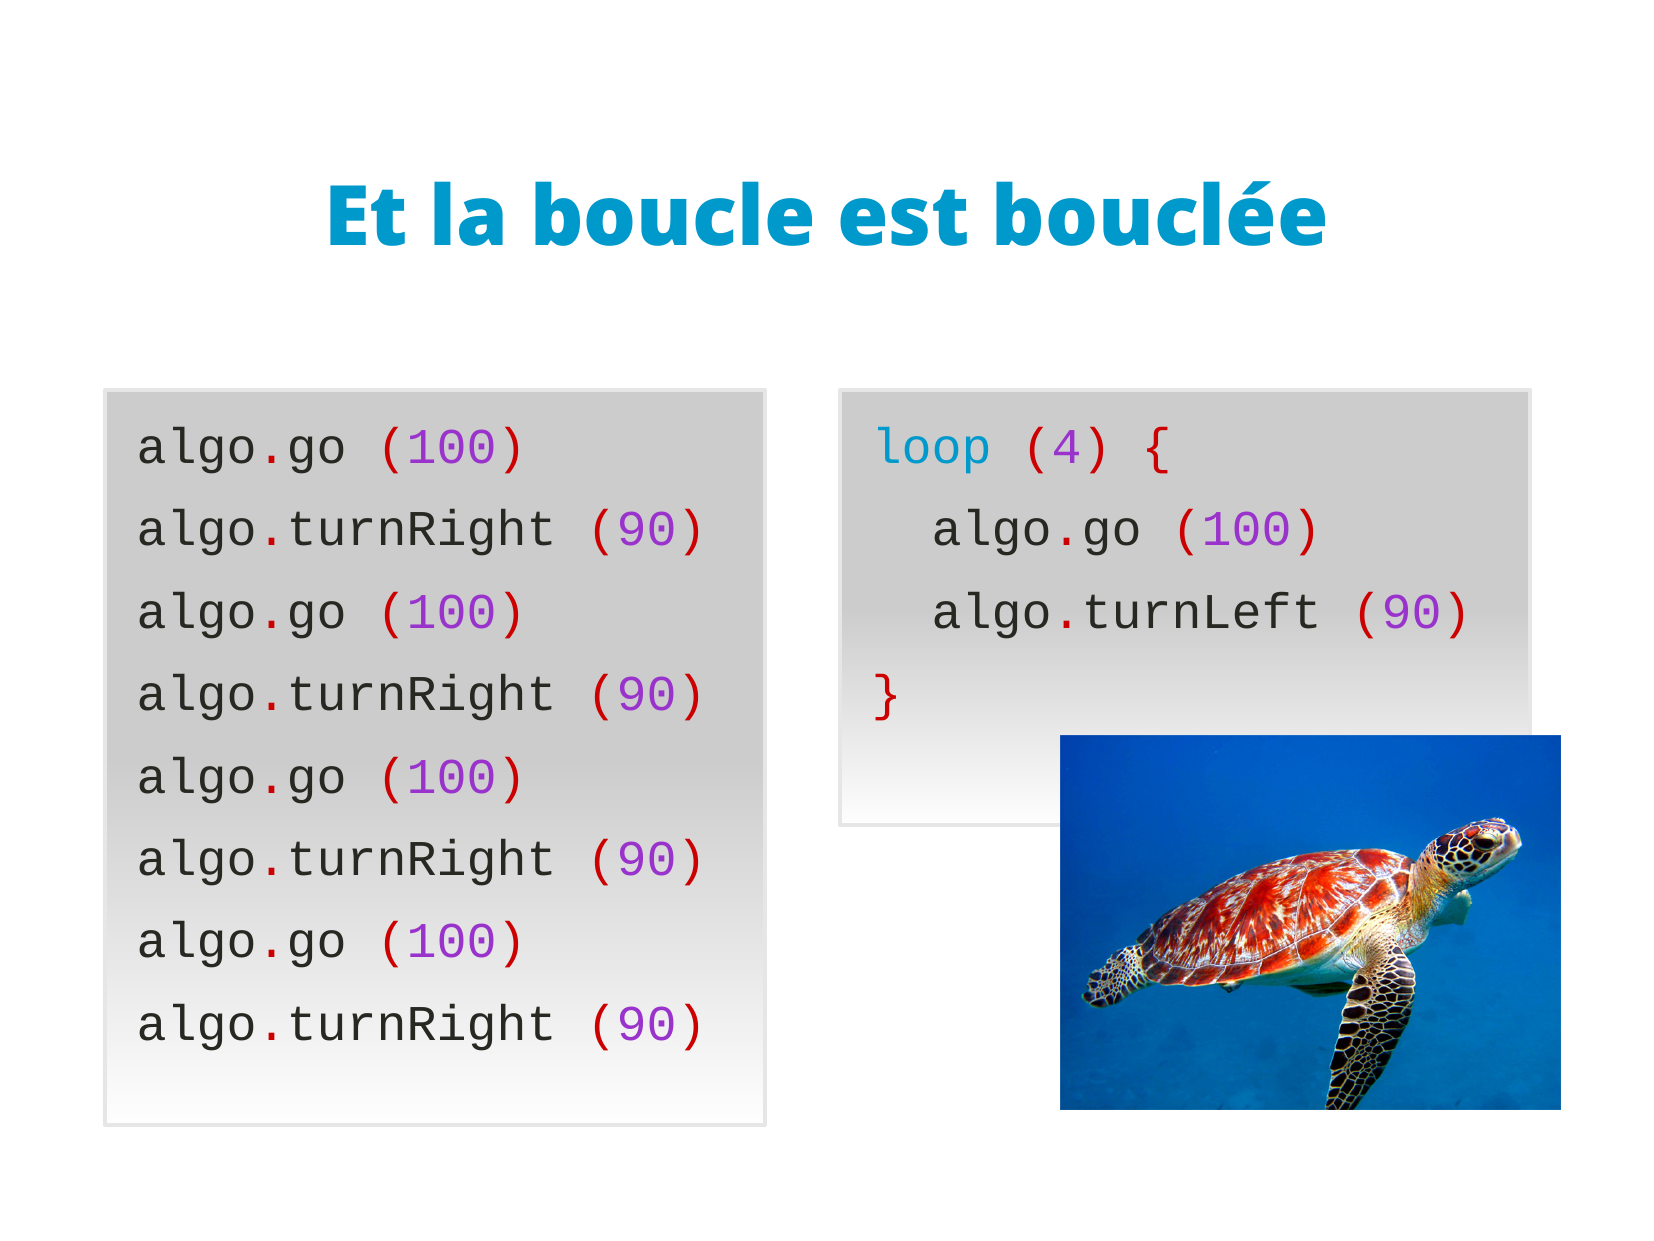

# Et la boucle est bouclée
algo.go (100)
algo.turnRight (90)
algo.go (100)
algo.turnRight (90)
algo.go (100)
algo.turnRight (90)
algo.go (100)
algo.turnRight (90)
loop (4) {
 algo.go (100)
 algo.turnLeft (90)
}